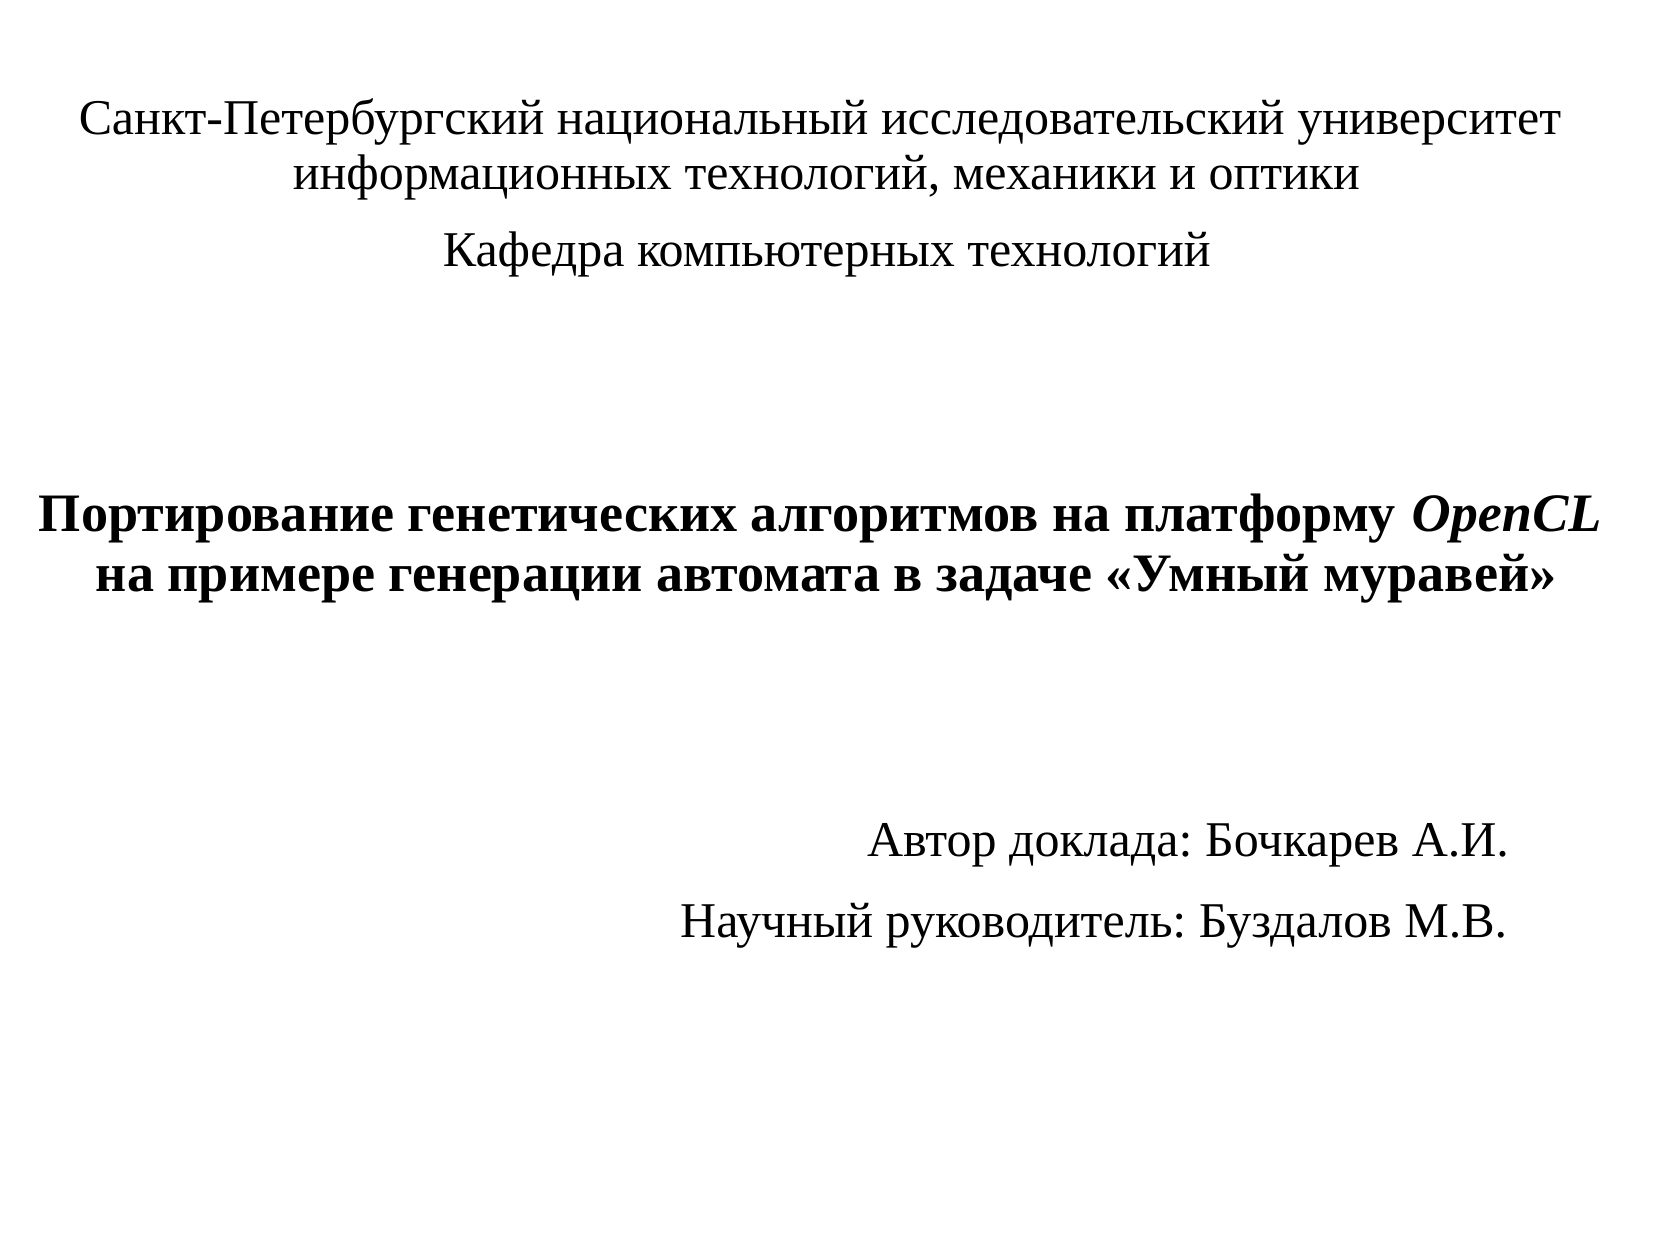

Санкт-Петербургский национальный исследовательский университет
информационных технологий, механики и оптики
Кафедра компьютерных технологий
Портирование генетических алгоритмов на платформу OpenCL
на примере генерации автомата в задаче «Умный муравей»
Автор доклада: Бочкарев А.И.
Научный руководитель: Буздалов М.В.